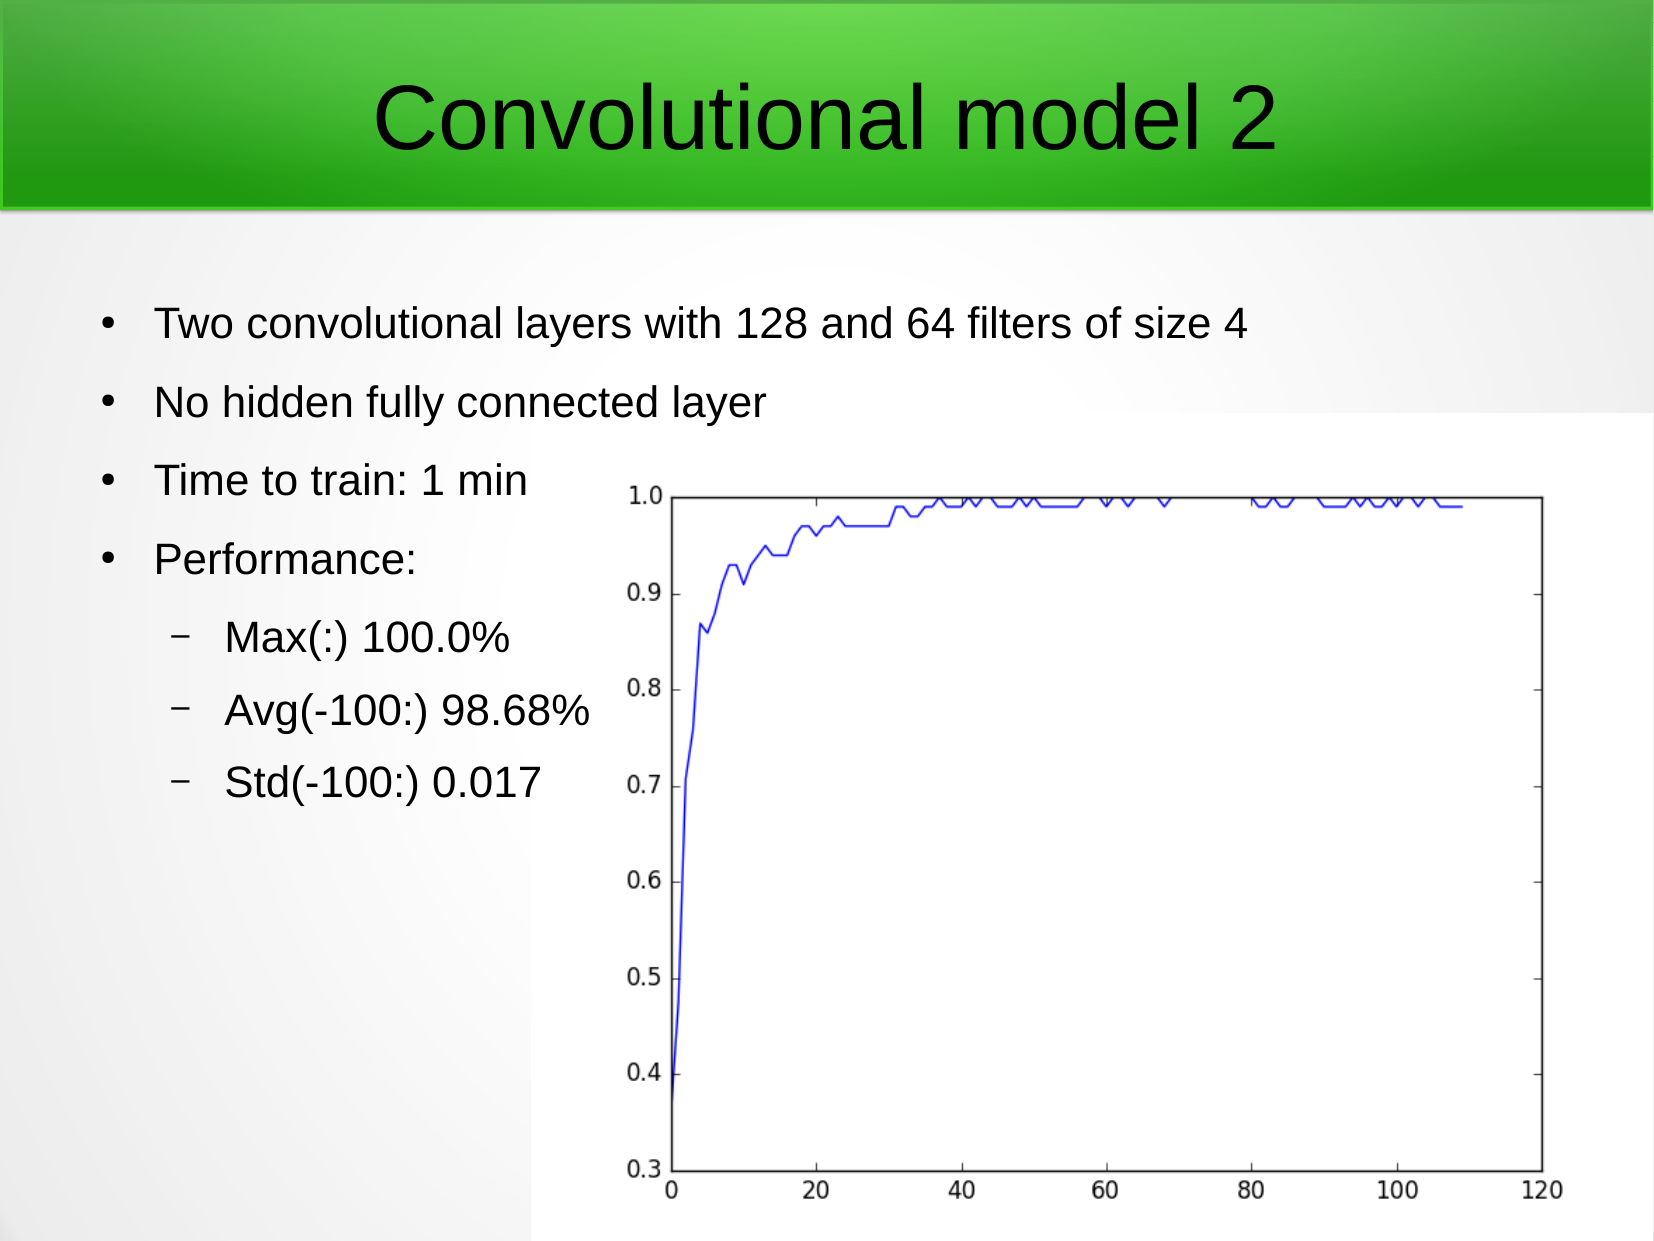

# Convolutional model 2
Two convolutional layers with 128 and 64 filters of size 4
No hidden fully connected layer
Time to train: 1 min
Performance:
Max(:) 100.0%
Avg(-100:) 98.68%
Std(-100:) 0.017